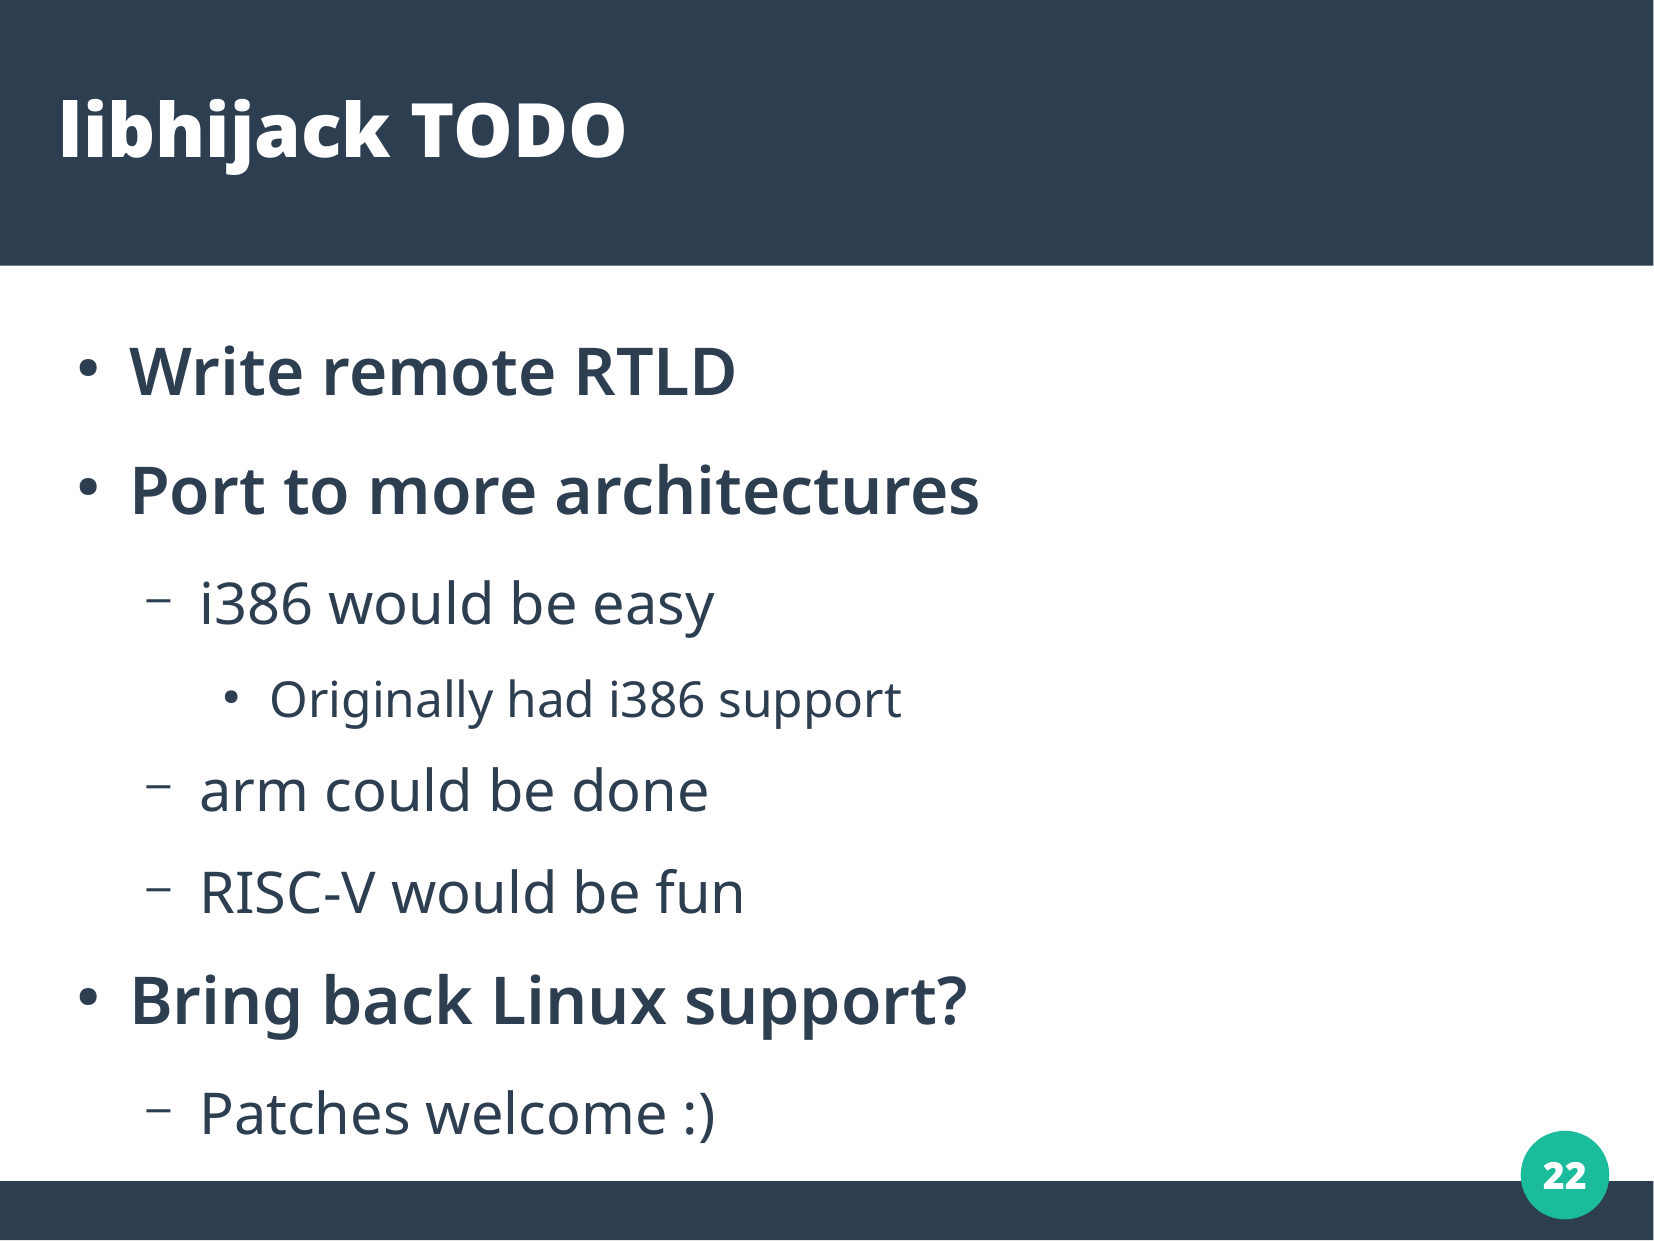

# libhijack TODO
Write remote RTLD
Port to more architectures
i386 would be easy
Originally had i386 support
arm could be done
RISC-V would be fun
Bring back Linux support?
Patches welcome :)
22